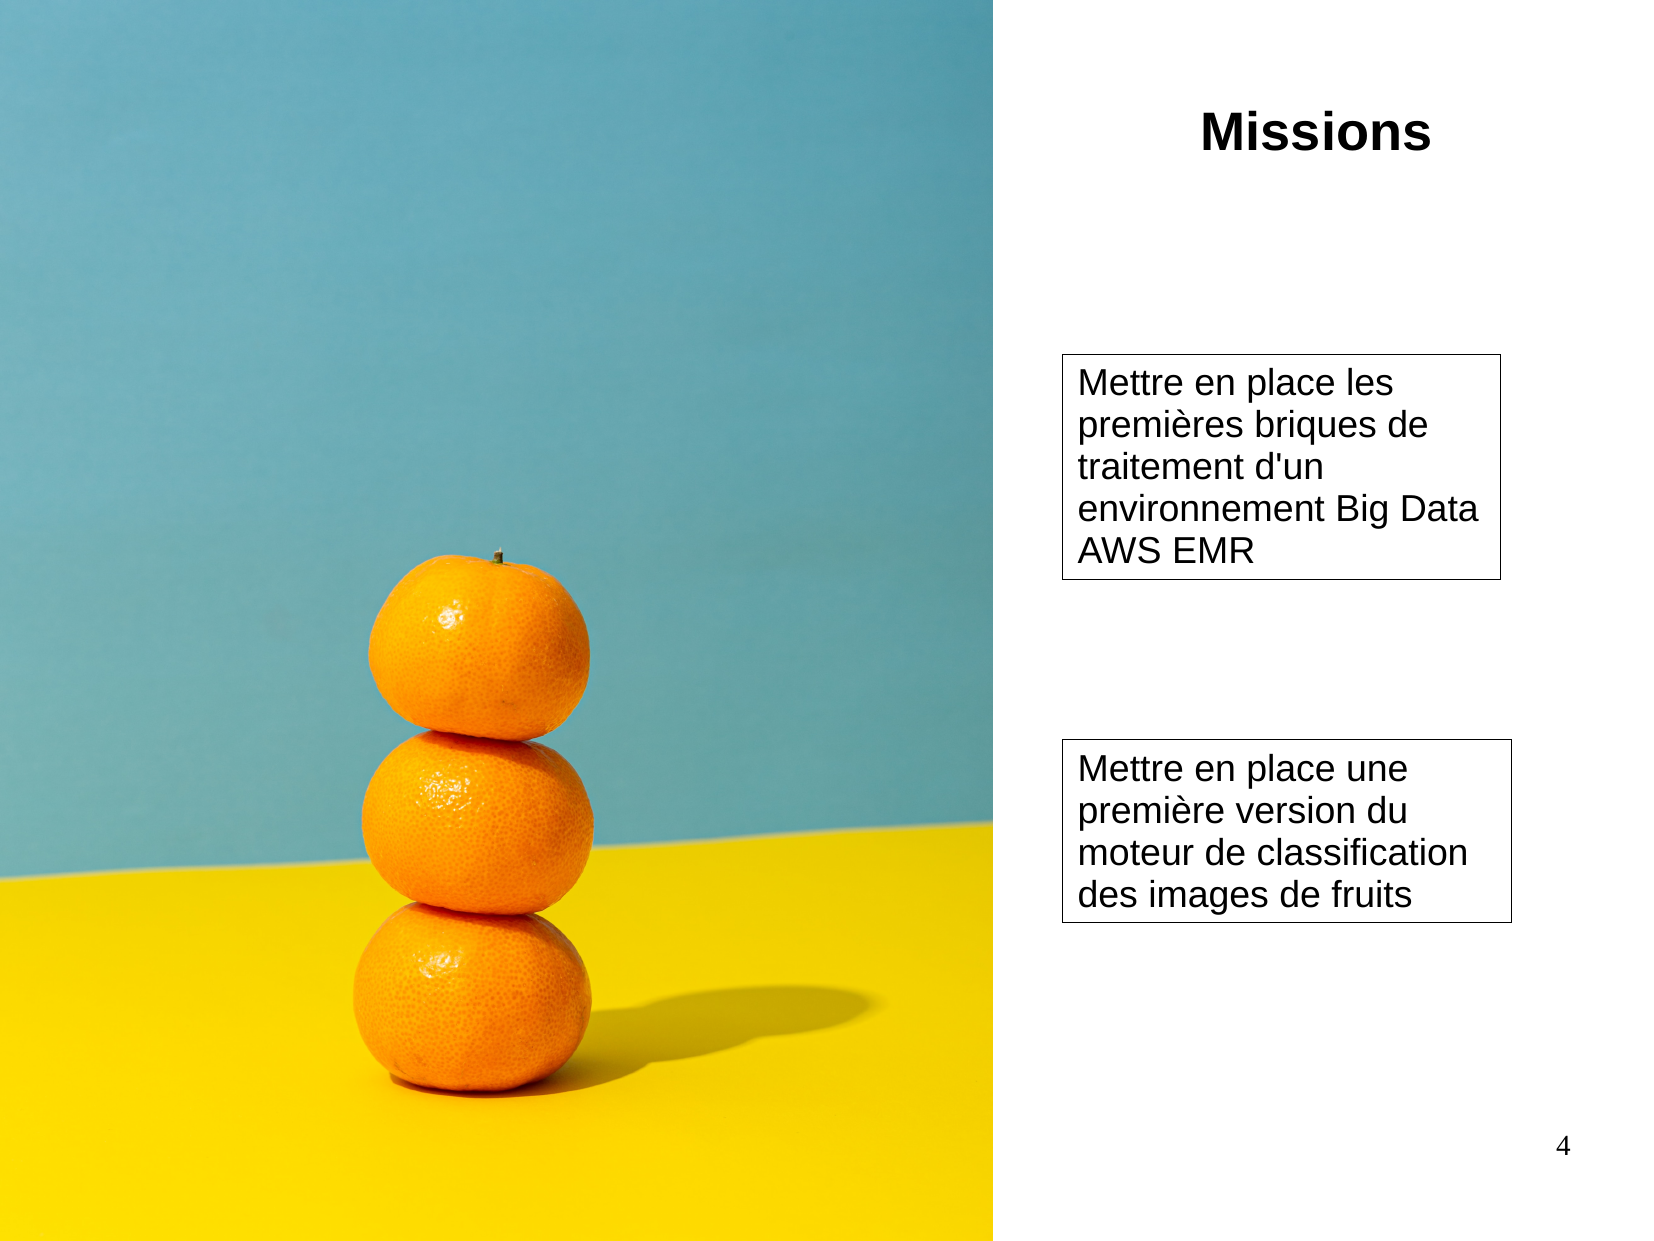

Missions
Mettre en place les premières briques de traitement d'un environnement Big Data AWS EMR
Mettre en place une première version du moteur de classification des images de fruits
4